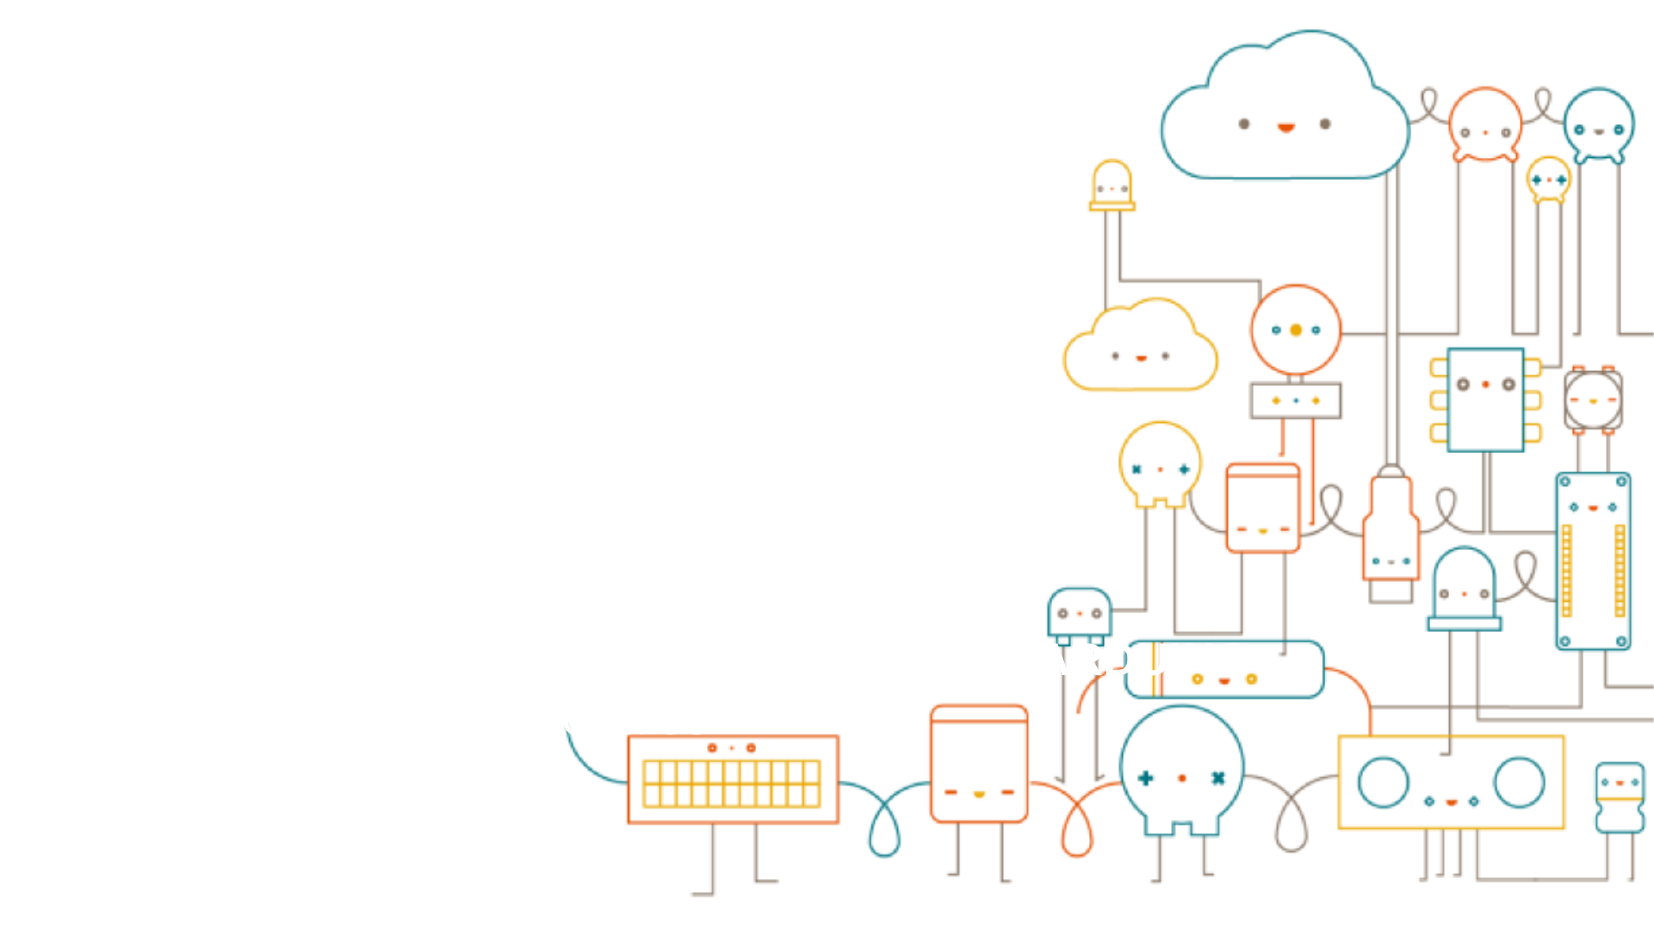

# OTROS PROYECTOS Y HERRAMIENTAS DE ARDUINO Internacionales y Nacionales